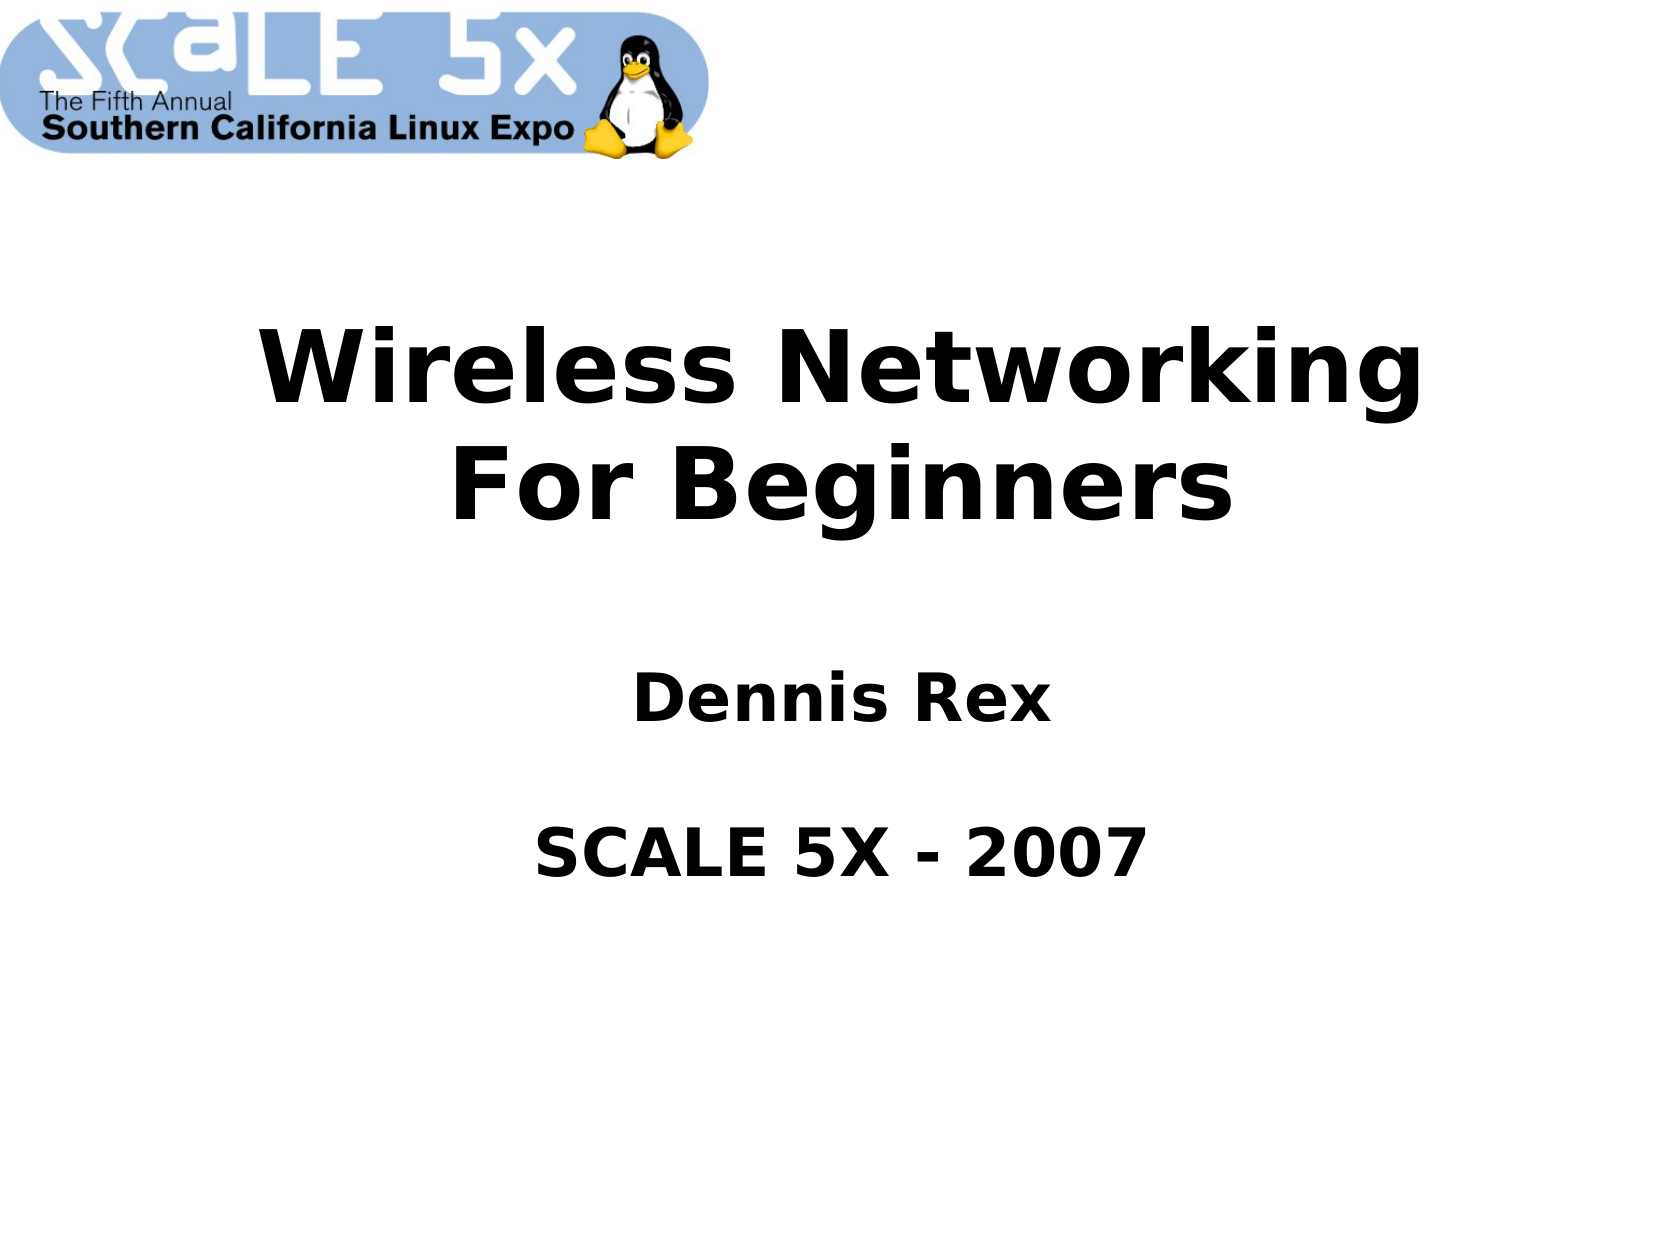

# Wireless Networking
For Beginners
Dennis Rex
SCALE 5X - 2007